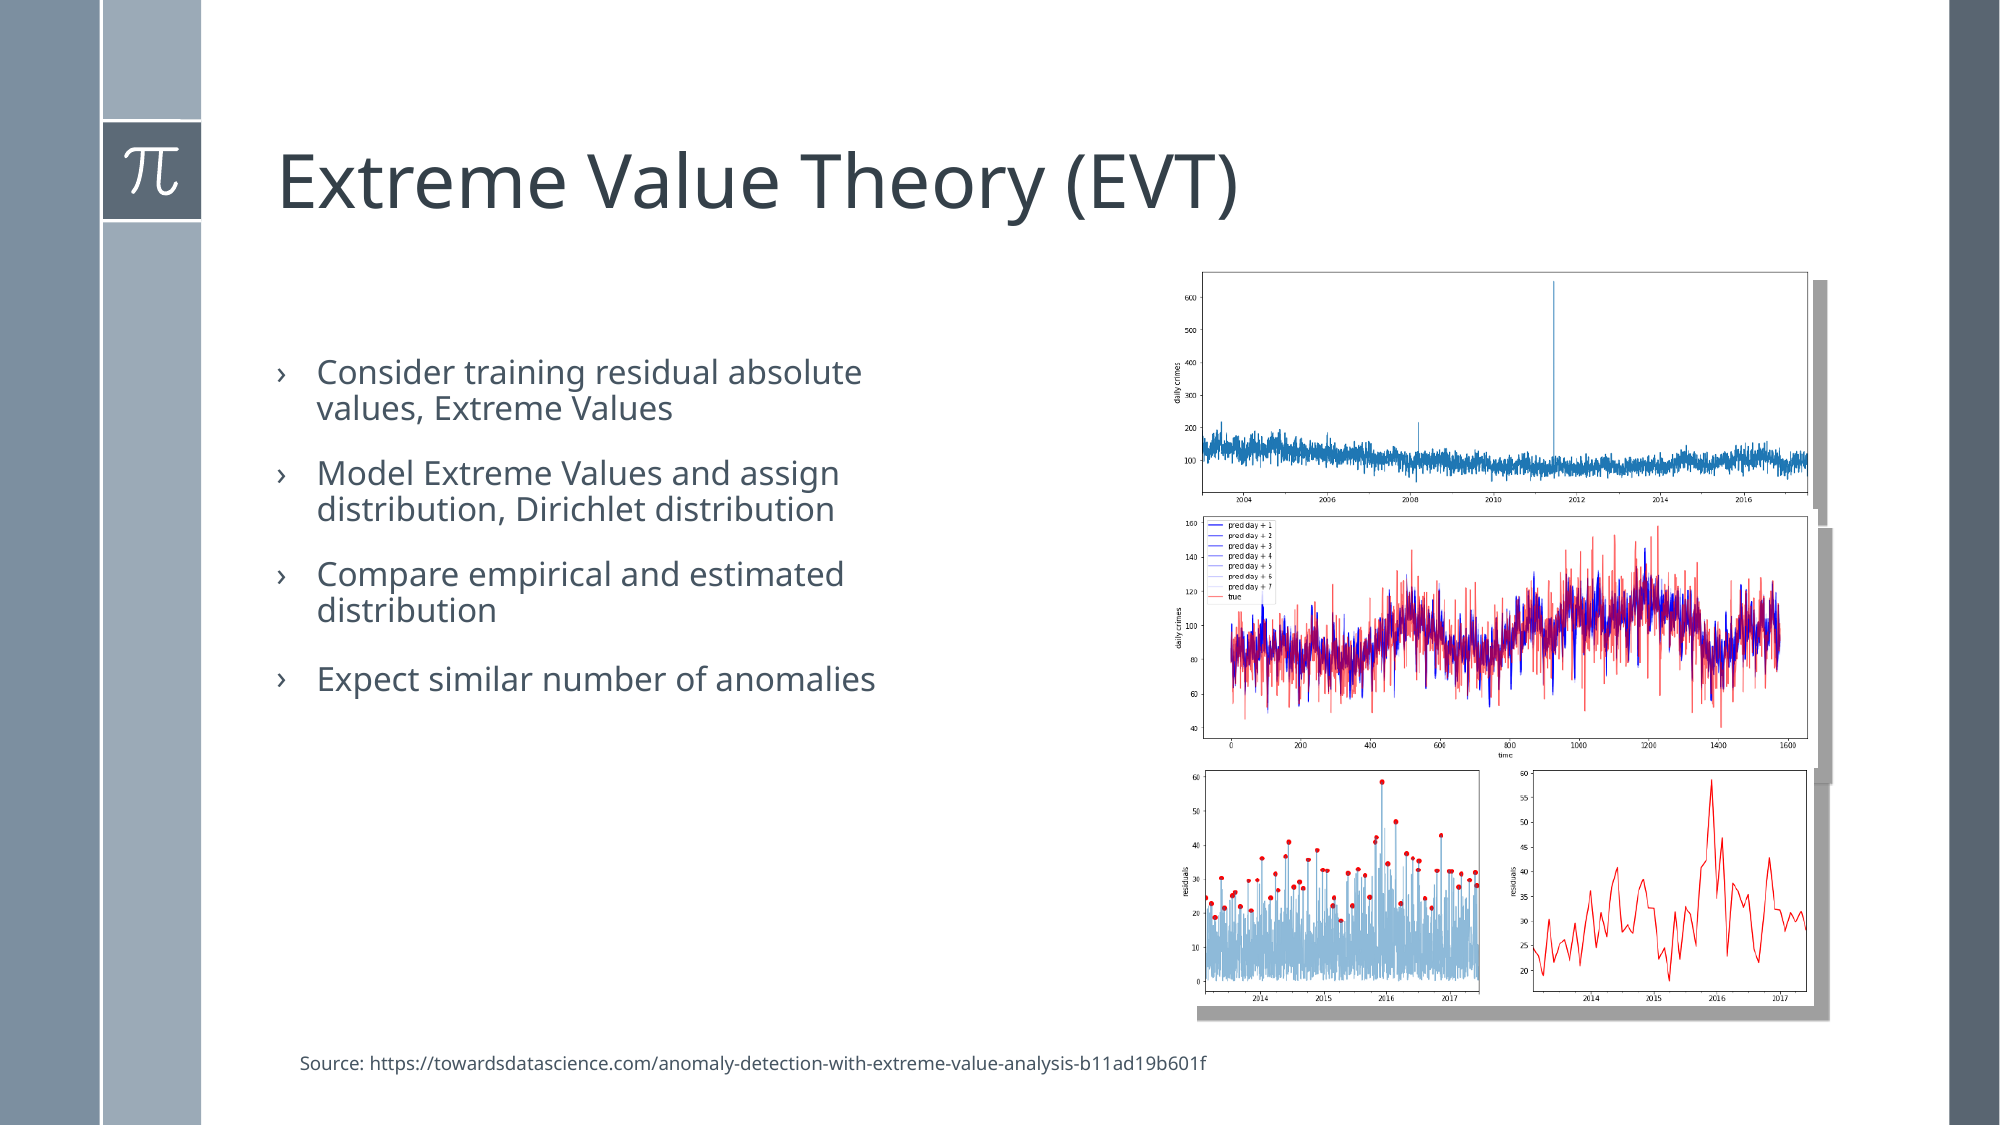

Extreme Value Theory (EVT)
Consider training residual absolute values, Extreme Values
Model Extreme Values and assign distribution, Dirichlet distribution
Compare empirical and estimated distribution
Expect similar number of anomalies
Source: https://towardsdatascience.com/anomaly-detection-with-extreme-value-analysis-b11ad19b601f